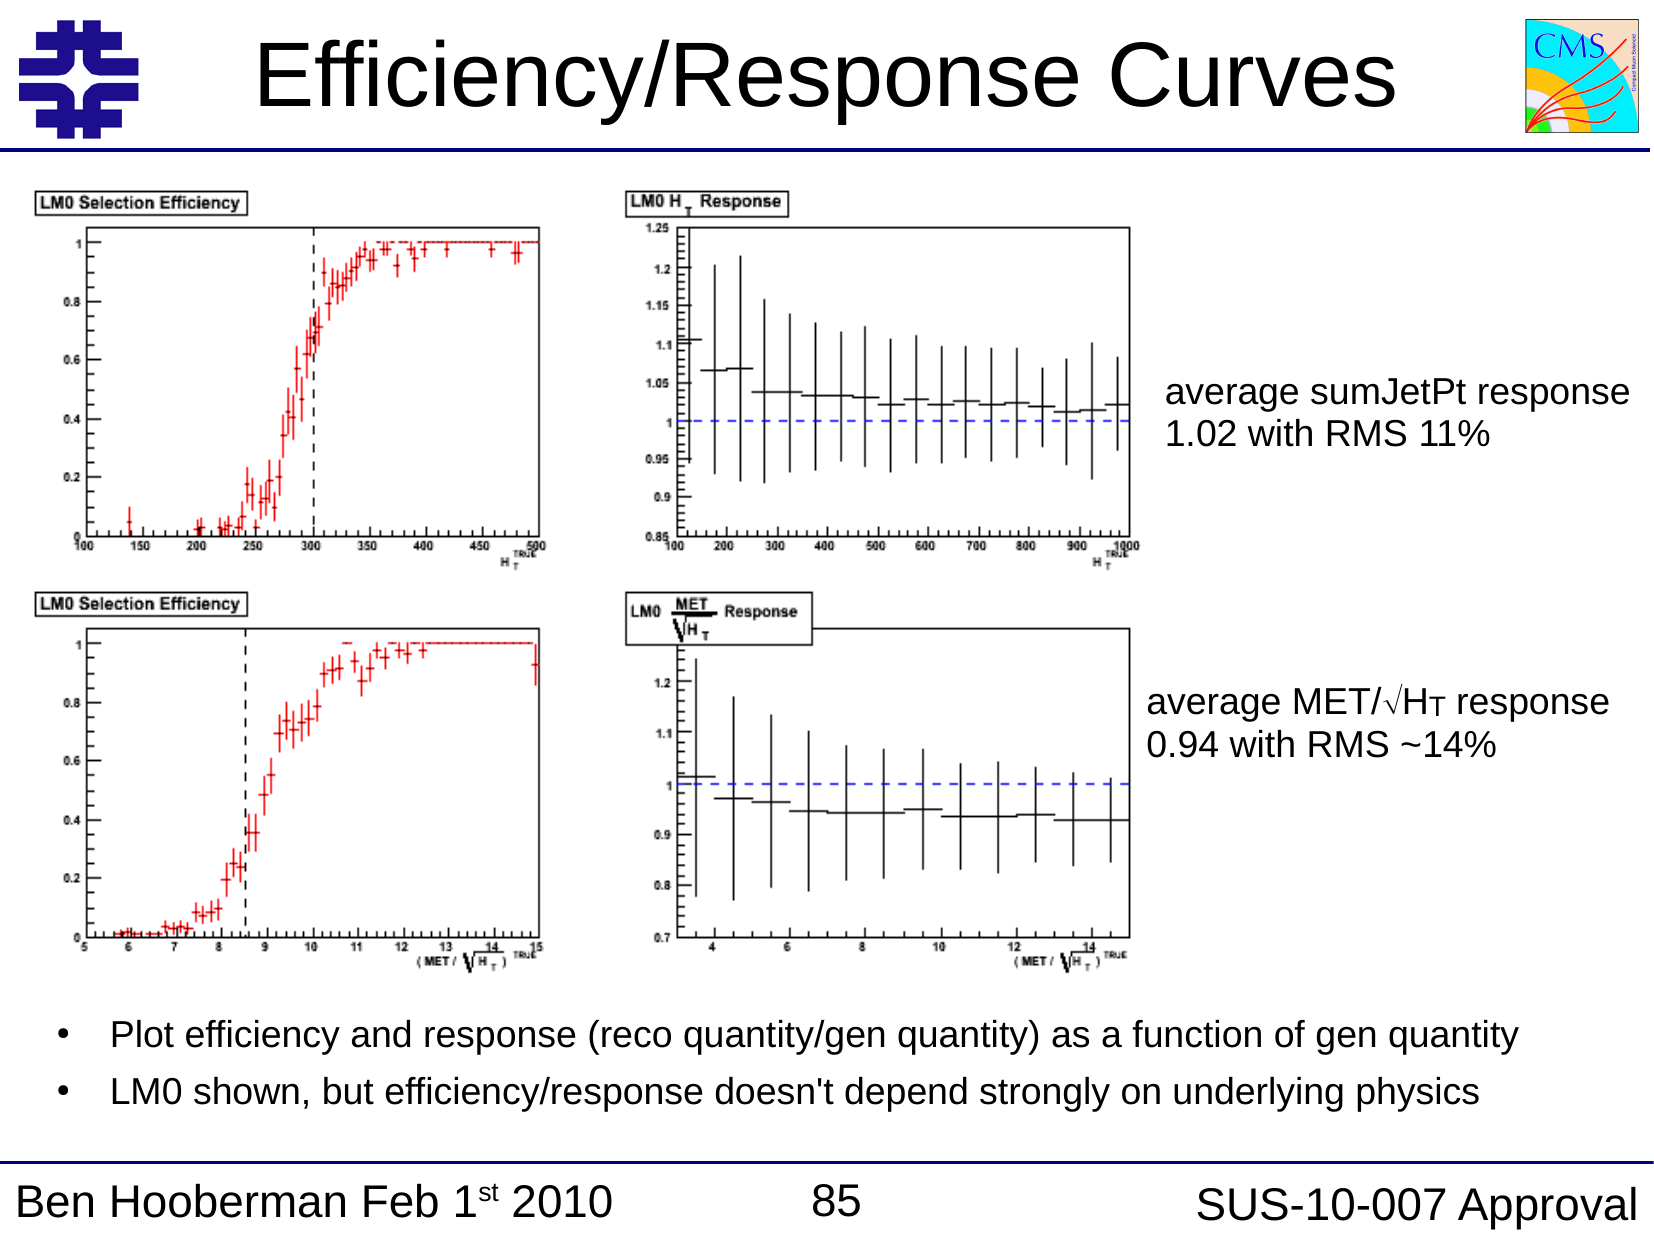

# Efficiency/Response Curves
average sumJetPt response 1.02 with RMS 11%
average MET/HT response 0.94 with RMS ~14%
Plot efficiency and response (reco quantity/gen quantity) as a function of gen quantity
LM0 shown, but efficiency/response doesn't depend strongly on underlying physics
85